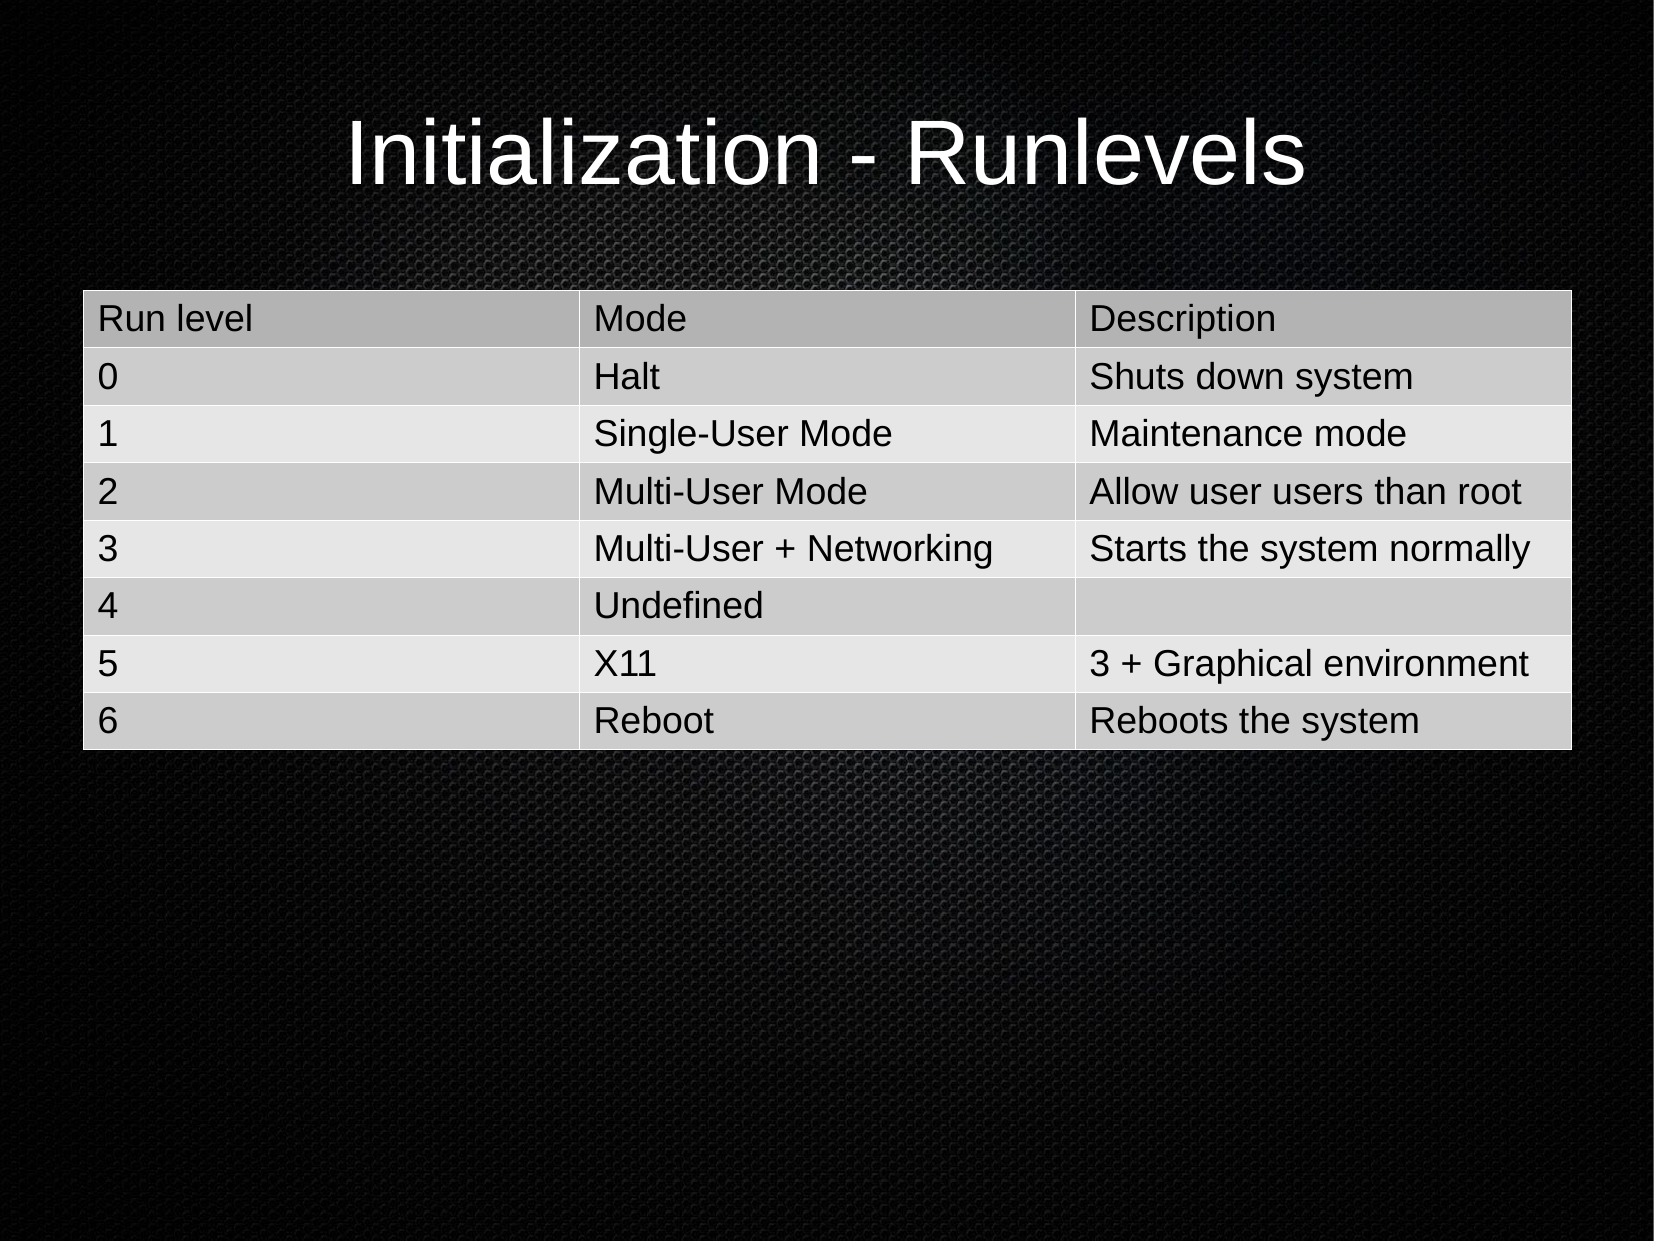

# Initialization - Runlevels
| Run level | Mode | Description |
| --- | --- | --- |
| 0 | Halt | Shuts down system |
| 1 | Single-User Mode | Maintenance mode |
| 2 | Multi-User Mode | Allow user users than root |
| 3 | Multi-User + Networking | Starts the system normally |
| 4 | Undefined | |
| 5 | X11 | 3 + Graphical environment |
| 6 | Reboot | Reboots the system |